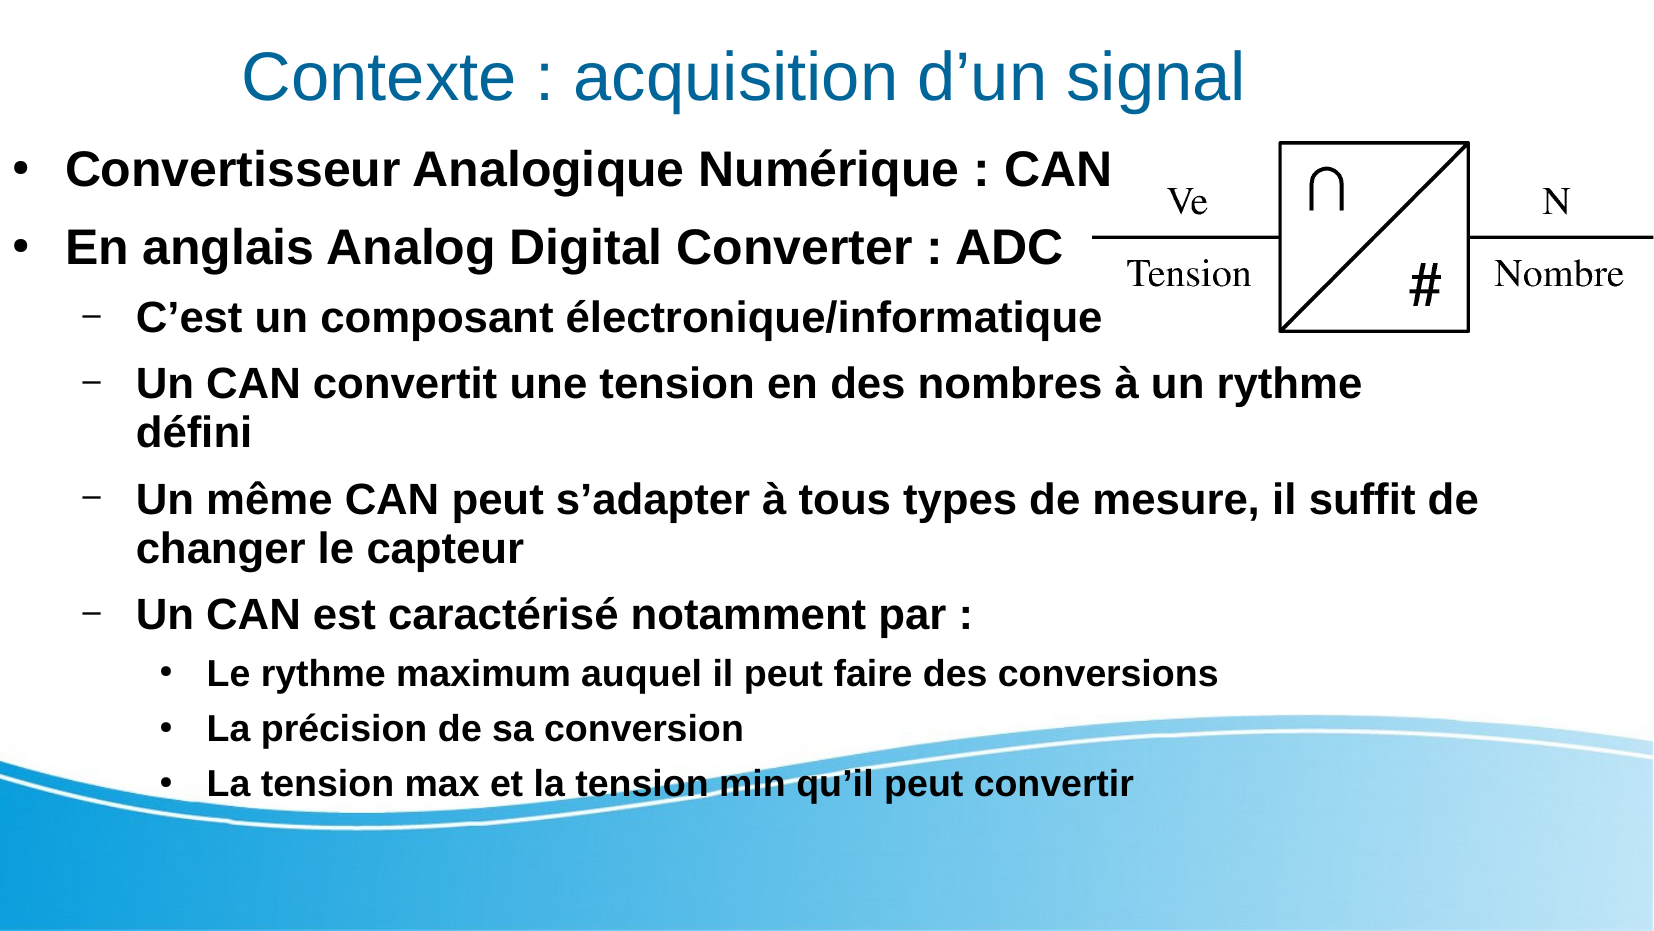

# Contexte : acquisition d’un signal
Convertisseur Analogique Numérique : CAN
En anglais Analog Digital Converter : ADC
C’est un composant électronique/informatique
Un CAN convertit une tension en des nombres à un rythme défini
Un même CAN peut s’adapter à tous types de mesure, il suffit de changer le capteur
Un CAN est caractérisé notamment par :
Le rythme maximum auquel il peut faire des conversions
La précision de sa conversion
La tension max et la tension min qu’il peut convertir